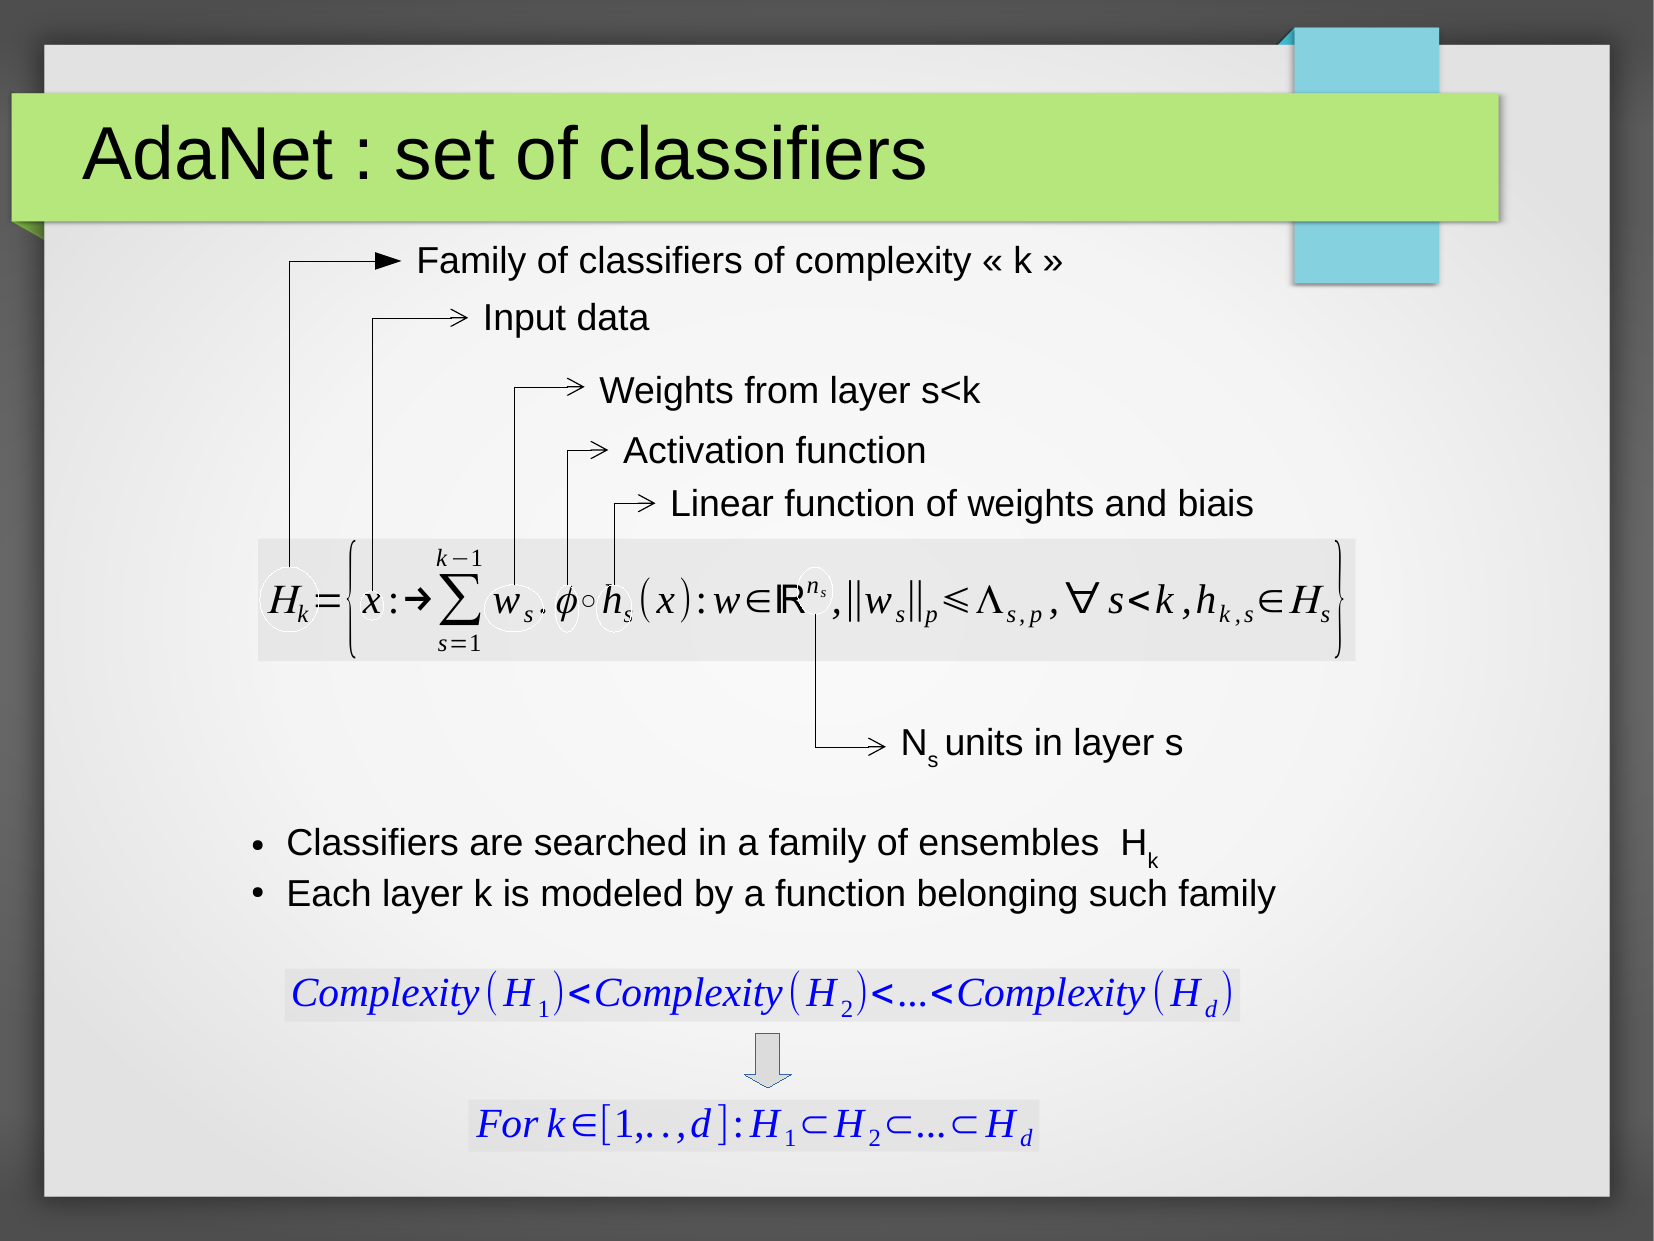

# AdaNet : set of classifiers
Family of classifiers of complexity « k »
Input data
Weights from layer s<k
Activation function
Linear function of weights and biais
Ns units in layer s
Classifiers are searched in a family of ensembles Hk
Each layer k is modeled by a function belonging such family